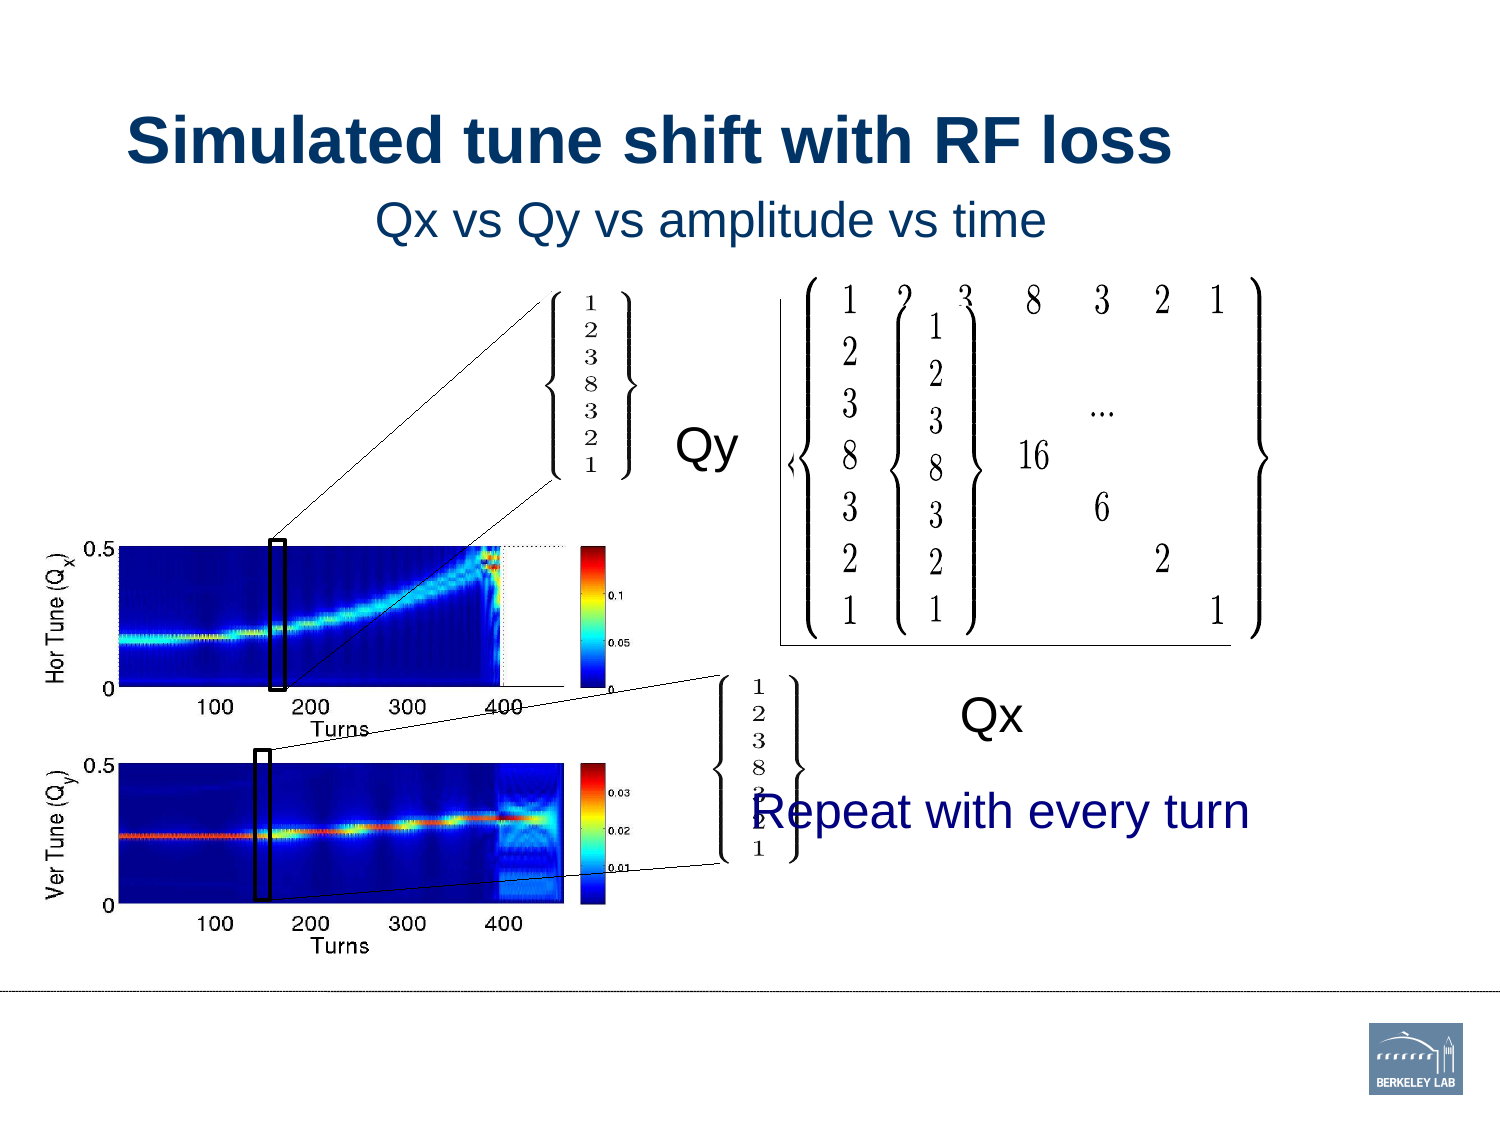

# Simulated tune shift with RF loss
Qx vs Qy vs amplitude vs time
Qy
Qx
Repeat with every turn